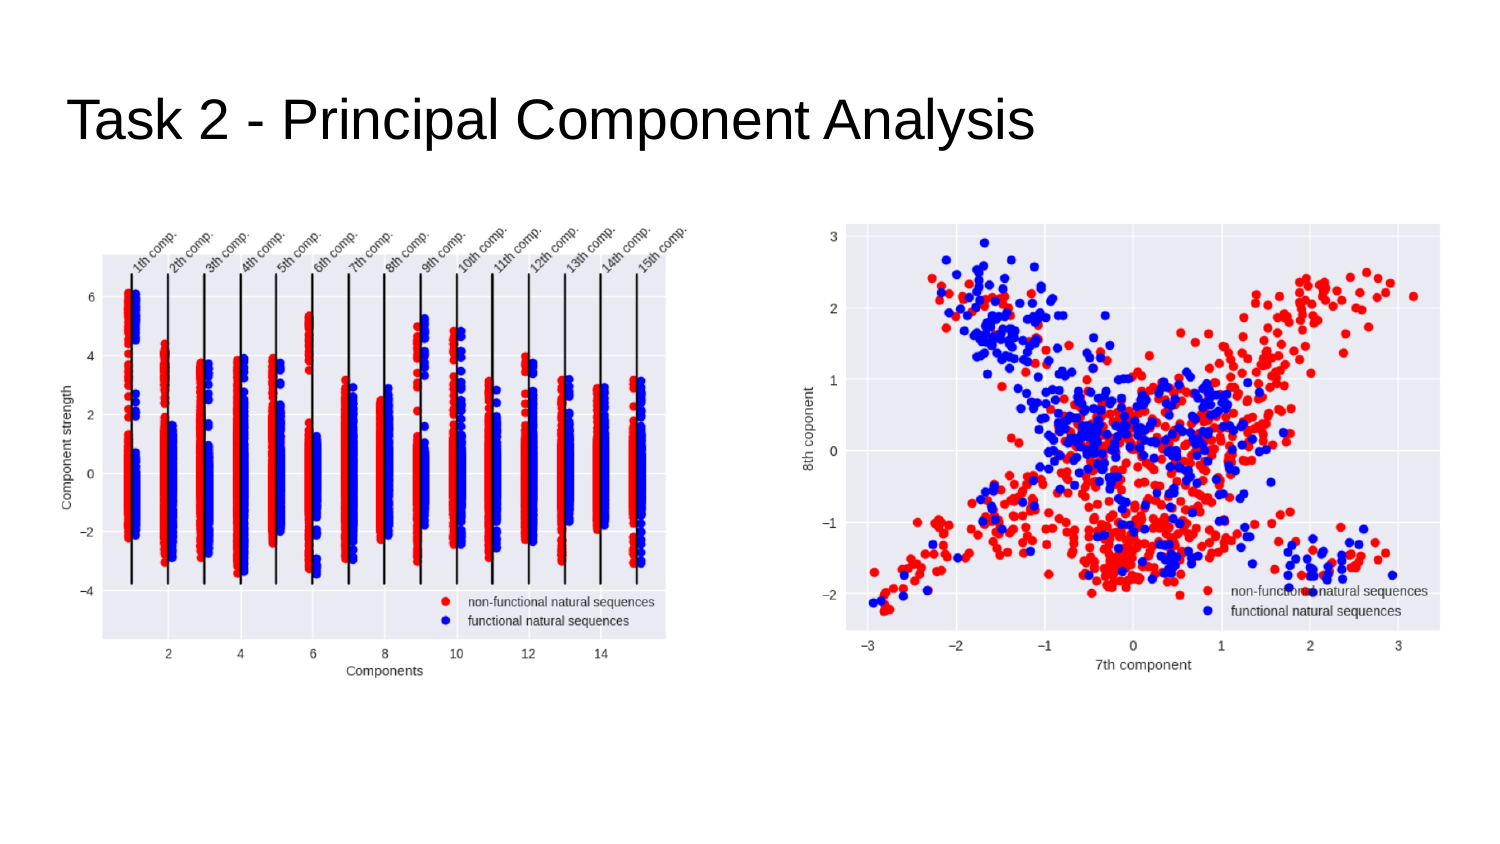

# Task 2 - Principal Component Analysis